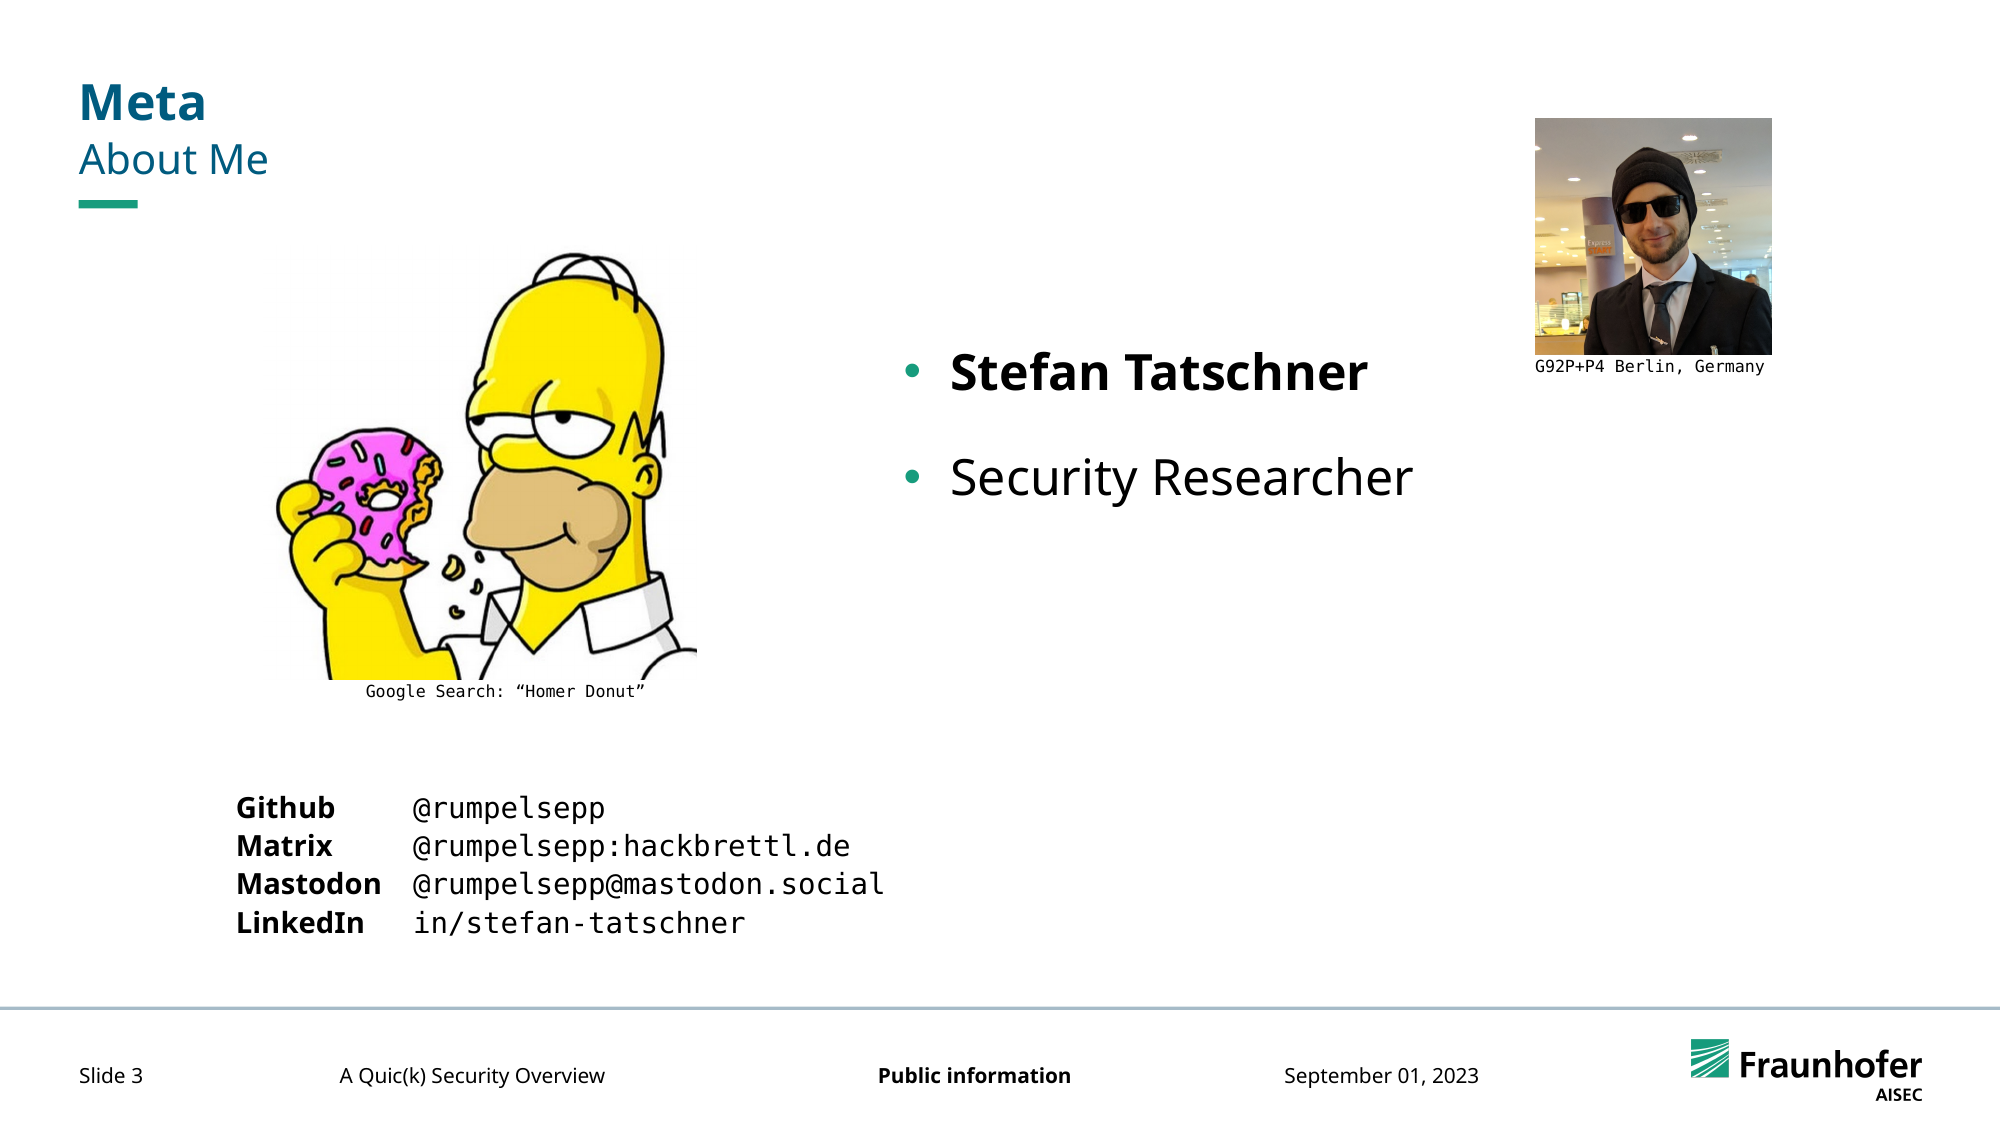

# Meta
About Me
Stefan Tatschner
Security Researcher
G92P+P4 Berlin, Germany
Google Search: “Homer Donut”
Github
Matrix
Mastodon
LinkedIn
@rumpelsepp
@rumpelsepp:hackbrettl.de
@rumpelsepp@mastodon.social
in/stefan-tatschner